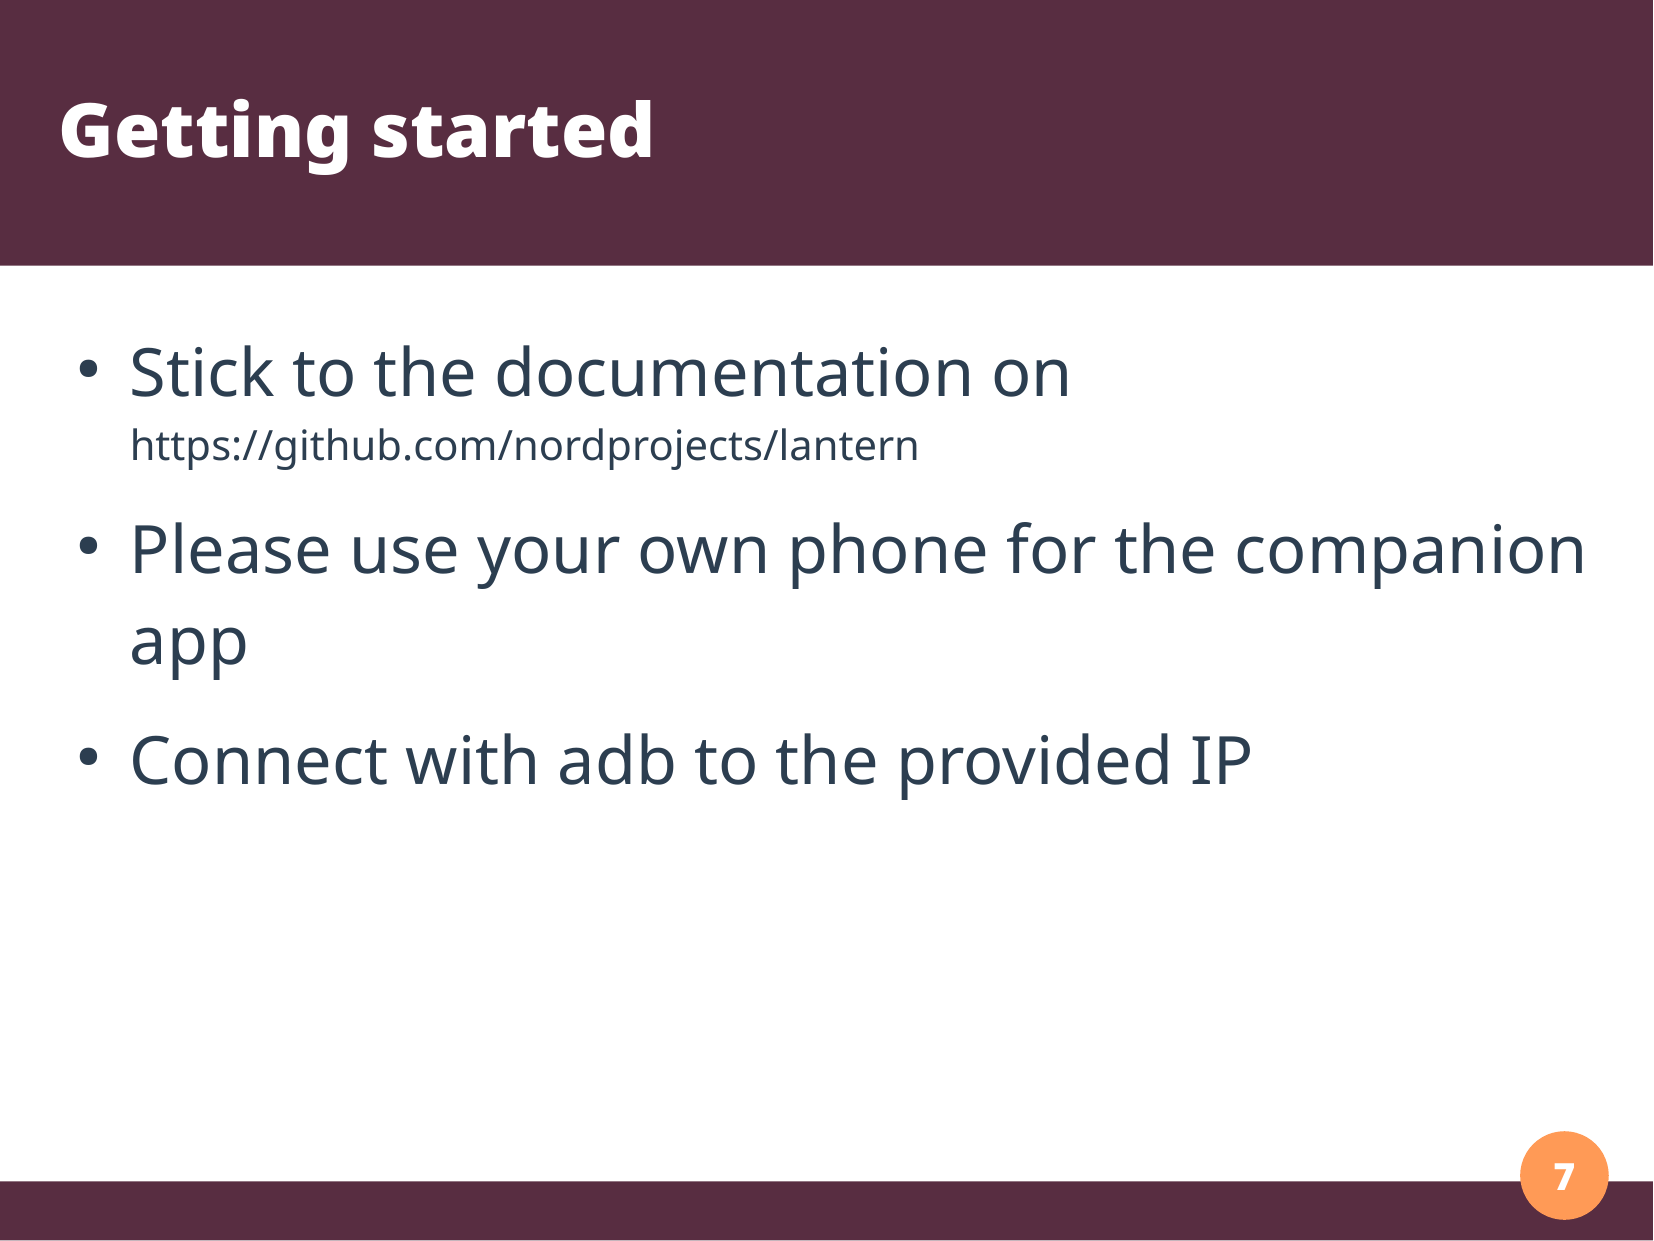

# Getting started
Stick to the documentation on
https://github.com/nordprojects/lantern
Please use your own phone for the companion app
Connect with adb to the provided IP
7